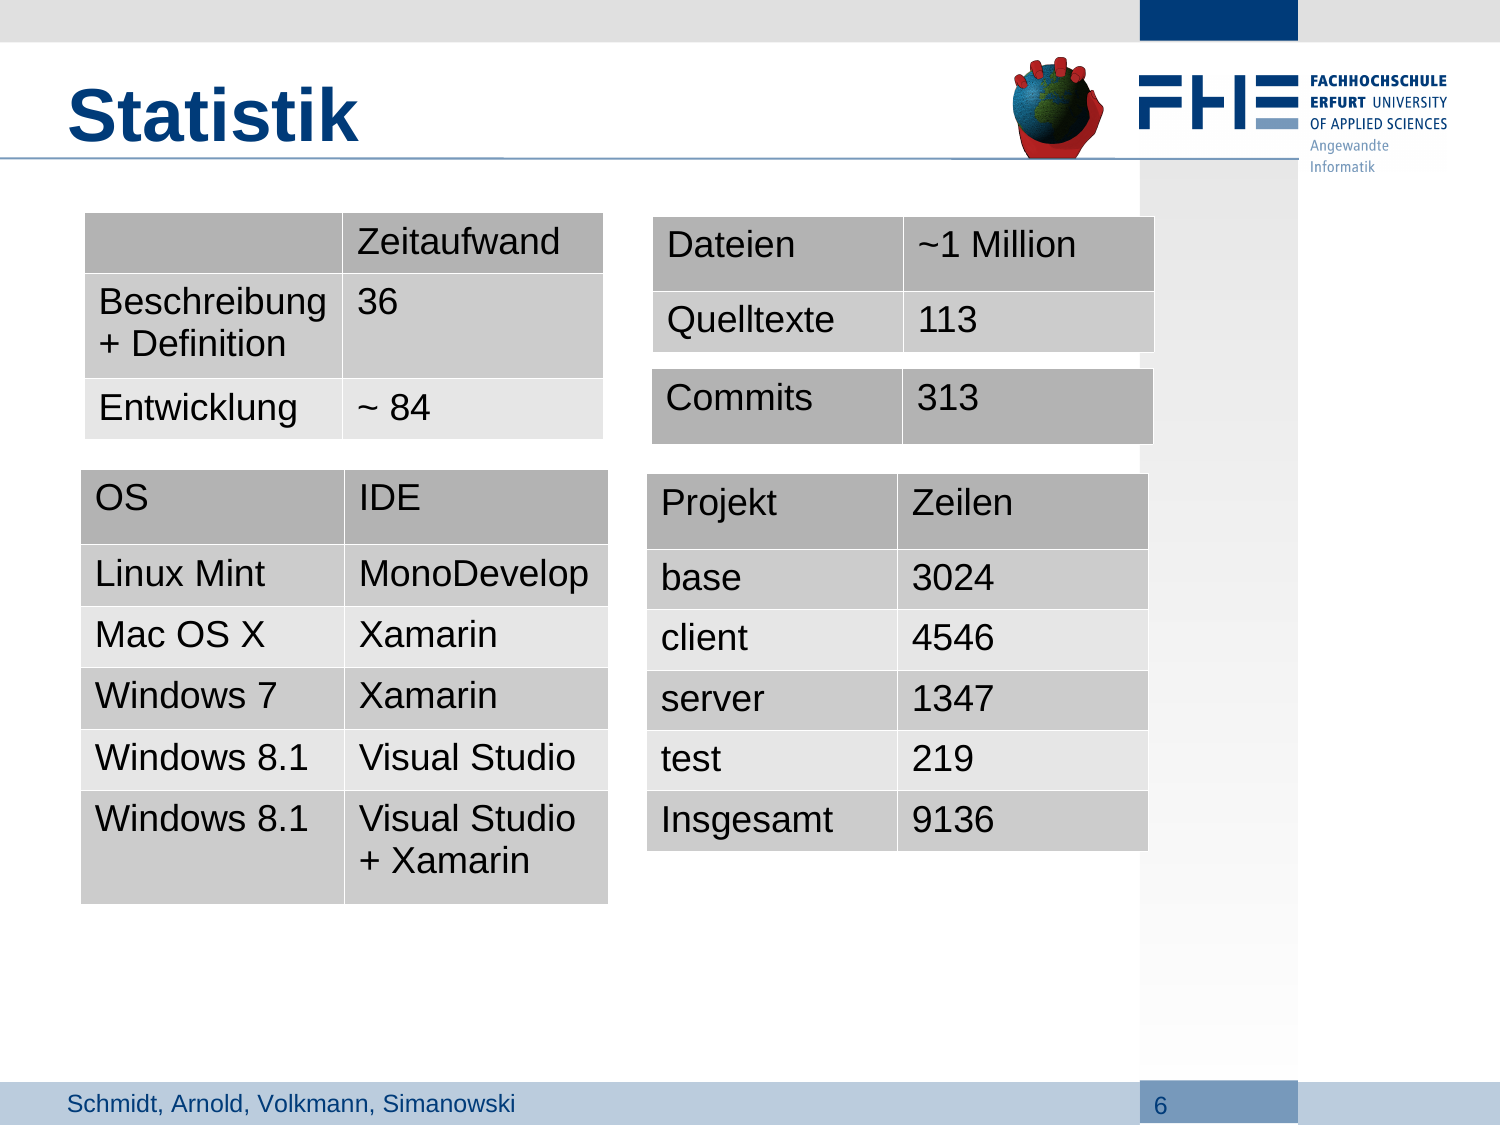

# Statistik
| | Zeitaufwand |
| --- | --- |
| Beschreibung + Definition | 36 |
| Entwicklung | ~ 84 |
| Dateien | ~1 Million |
| --- | --- |
| Quelltexte | 113 |
| Commits | 313 |
| --- | --- |
| OS | IDE |
| --- | --- |
| Linux Mint | MonoDevelop |
| Mac OS X | Xamarin |
| Windows 7 | Xamarin |
| Windows 8.1 | Visual Studio |
| Windows 8.1 | Visual Studio + Xamarin |
| Projekt | Zeilen |
| --- | --- |
| base | 3024 |
| client | 4546 |
| server | 1347 |
| test | 219 |
| Insgesamt | 9136 |